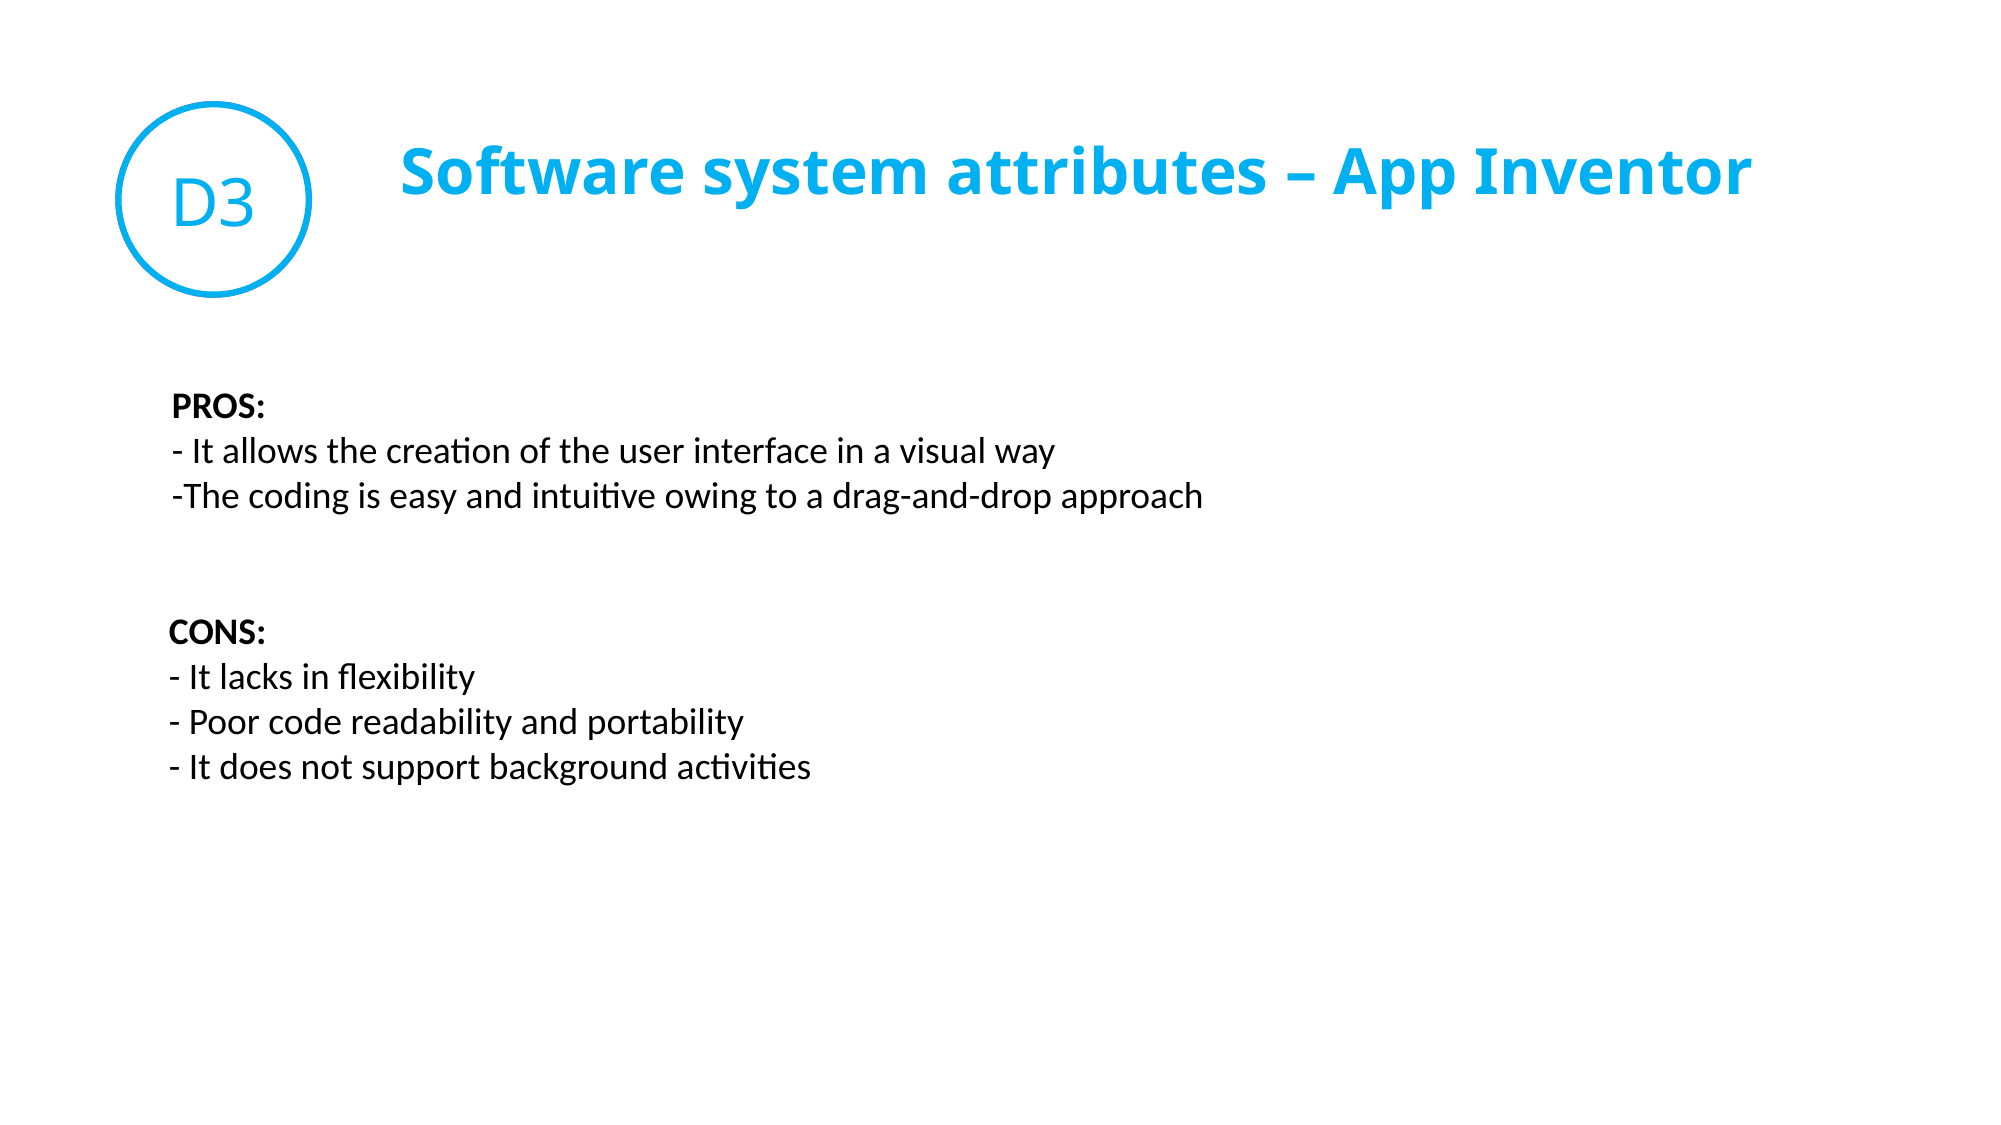

D1
D3
# Software system attributes – App Inventor
PROS:
- It allows the creation of the user interface in a visual way
-The coding is easy and intuitive owing to a drag-and-drop approach
CONS:
- It lacks in flexibility
- Poor code readability and portability
- It does not support background activities